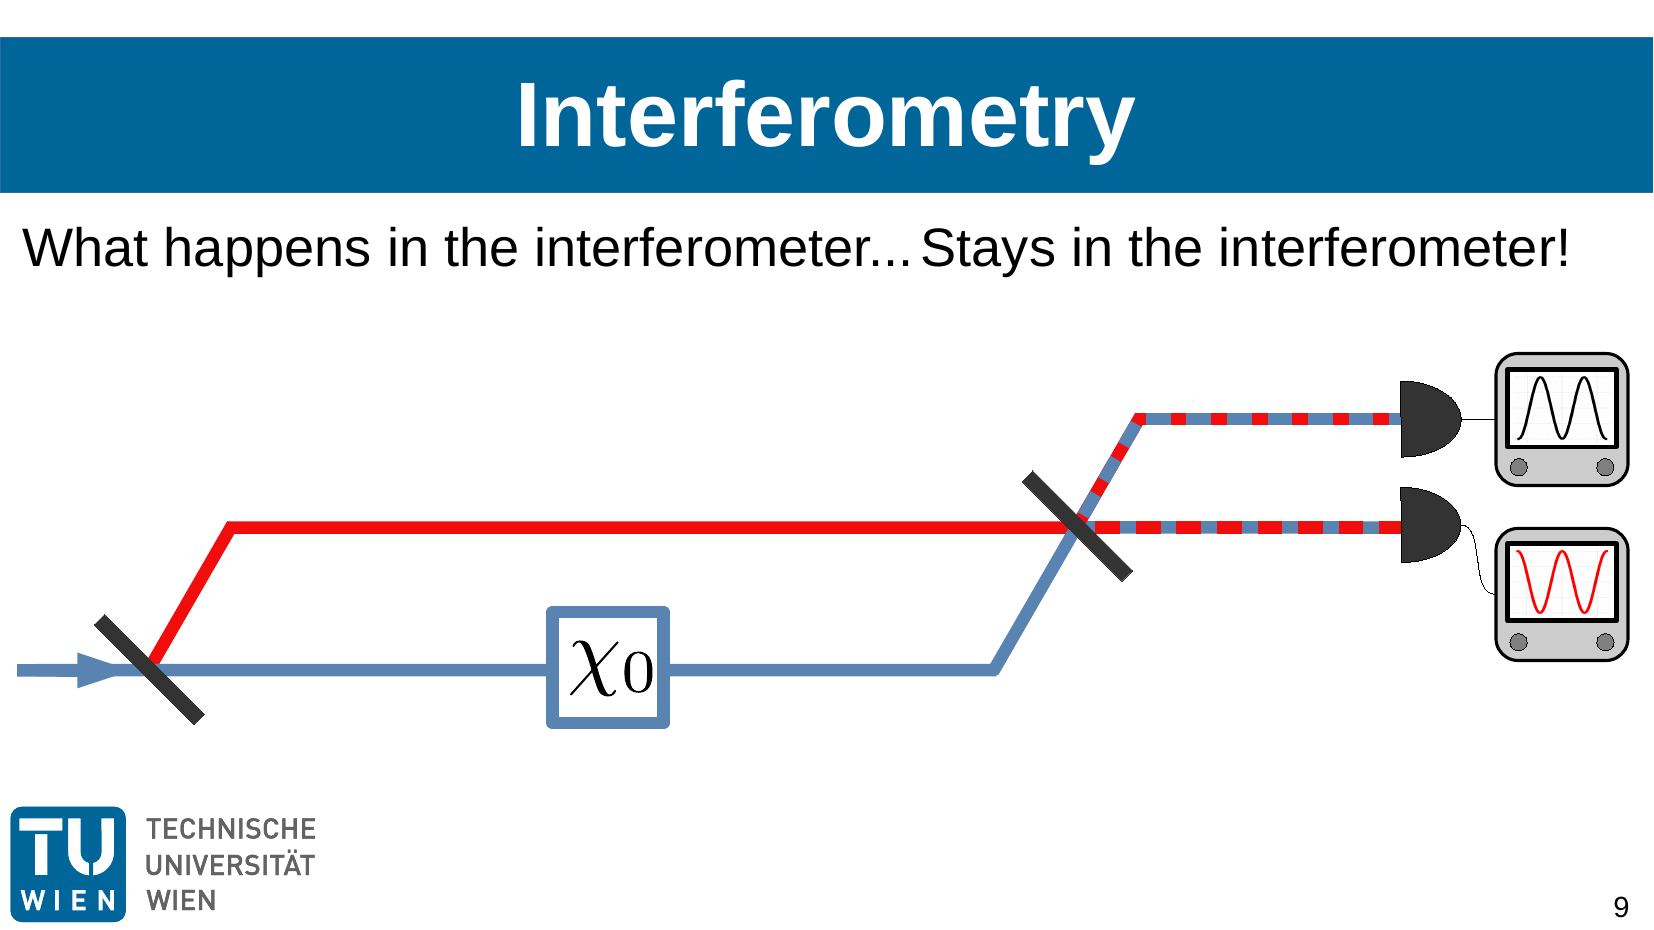

# Interferometry
What happens in the interferometer...
Stays in the interferometer!